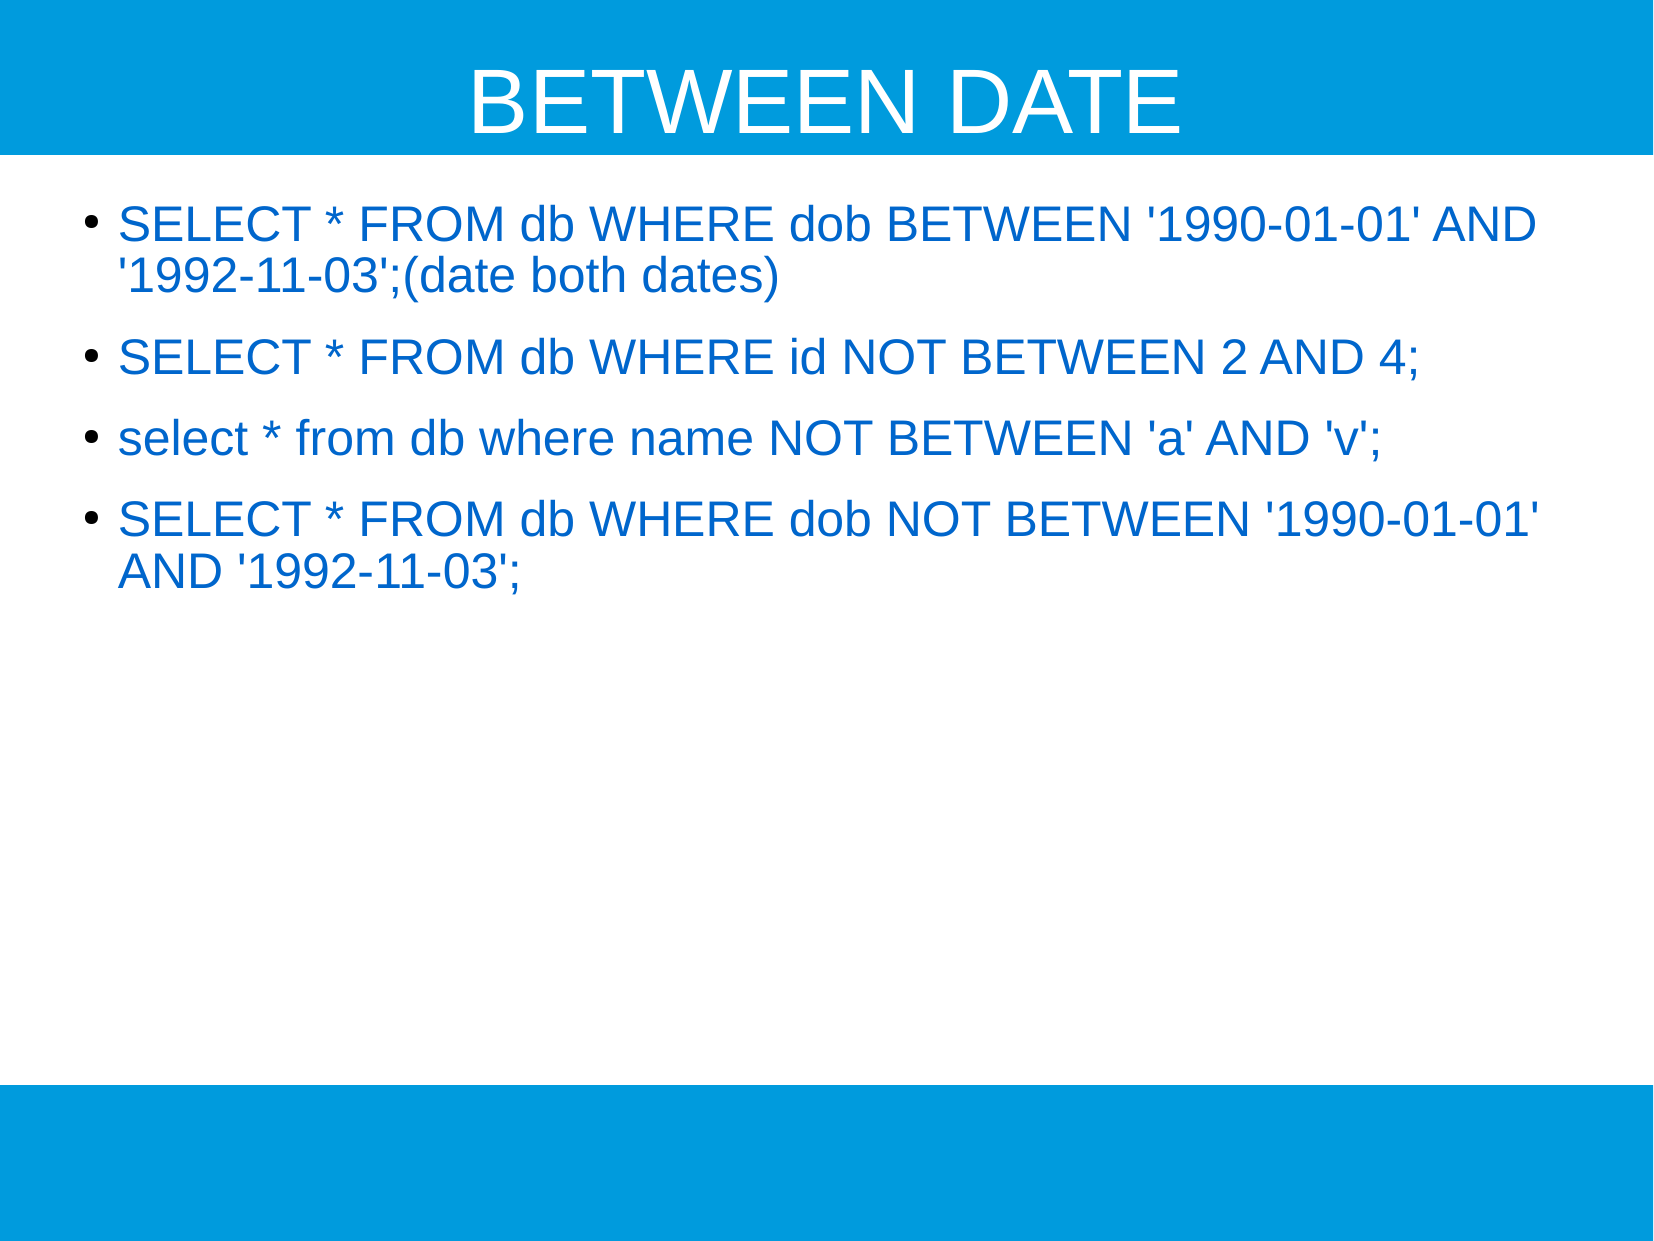

# BETWEEN DATE
SELECT * FROM db WHERE dob BETWEEN '1990-01-01' AND '1992-11-03';(date both dates)
SELECT * FROM db WHERE id NOT BETWEEN 2 AND 4;
select * from db where name NOT BETWEEN 'a' AND 'v';
SELECT * FROM db WHERE dob NOT BETWEEN '1990-01-01' AND '1992-11-03';